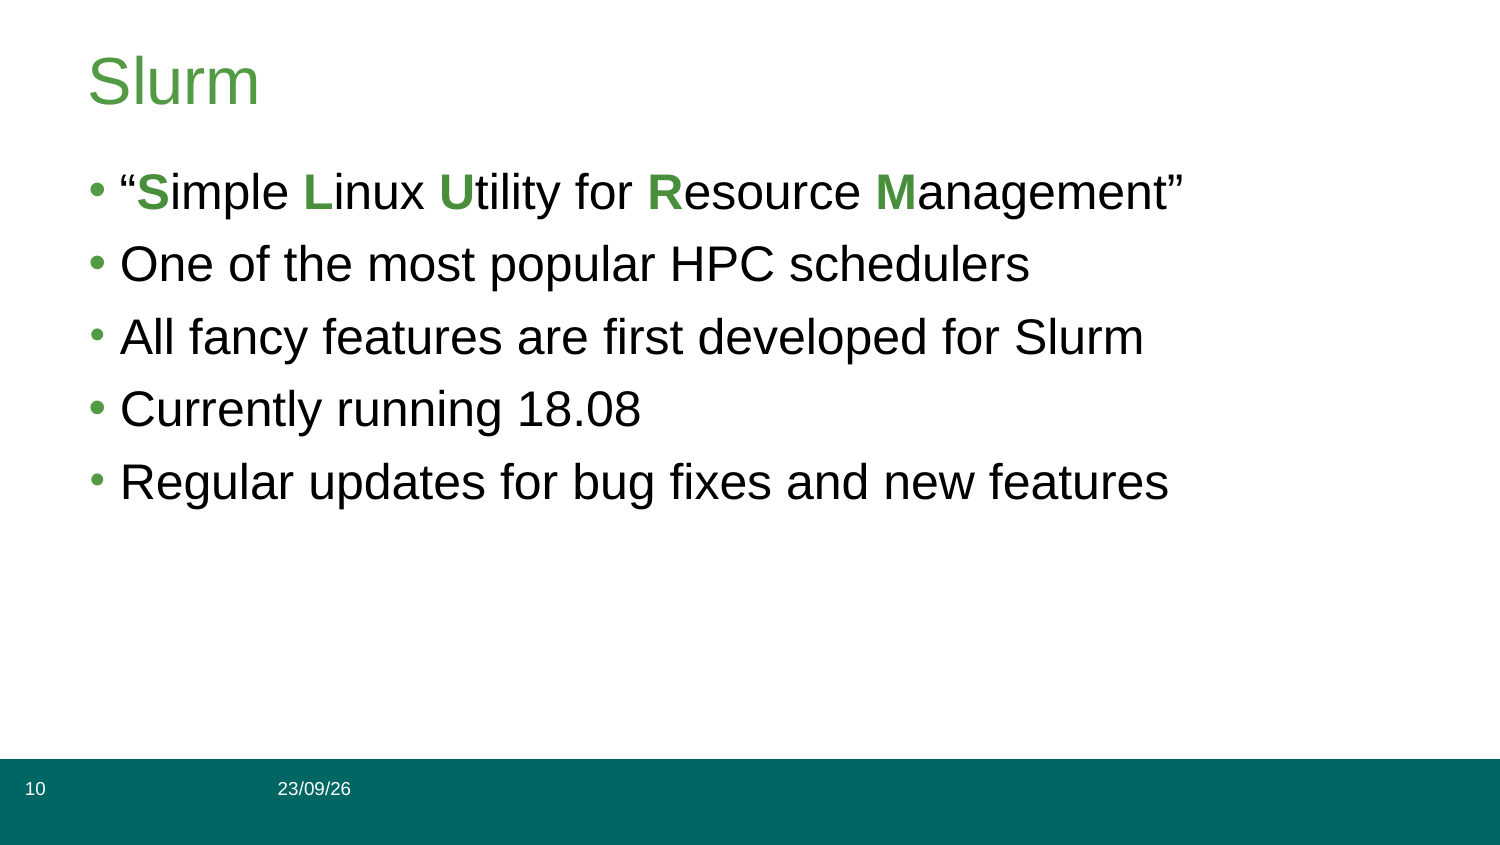

# Slurm
 “Simple Linux Utility for Resource Management”
 One of the most popular HPC schedulers
 All fancy features are first developed for Slurm
 Currently running 18.08
 Regular updates for bug fixes and new features